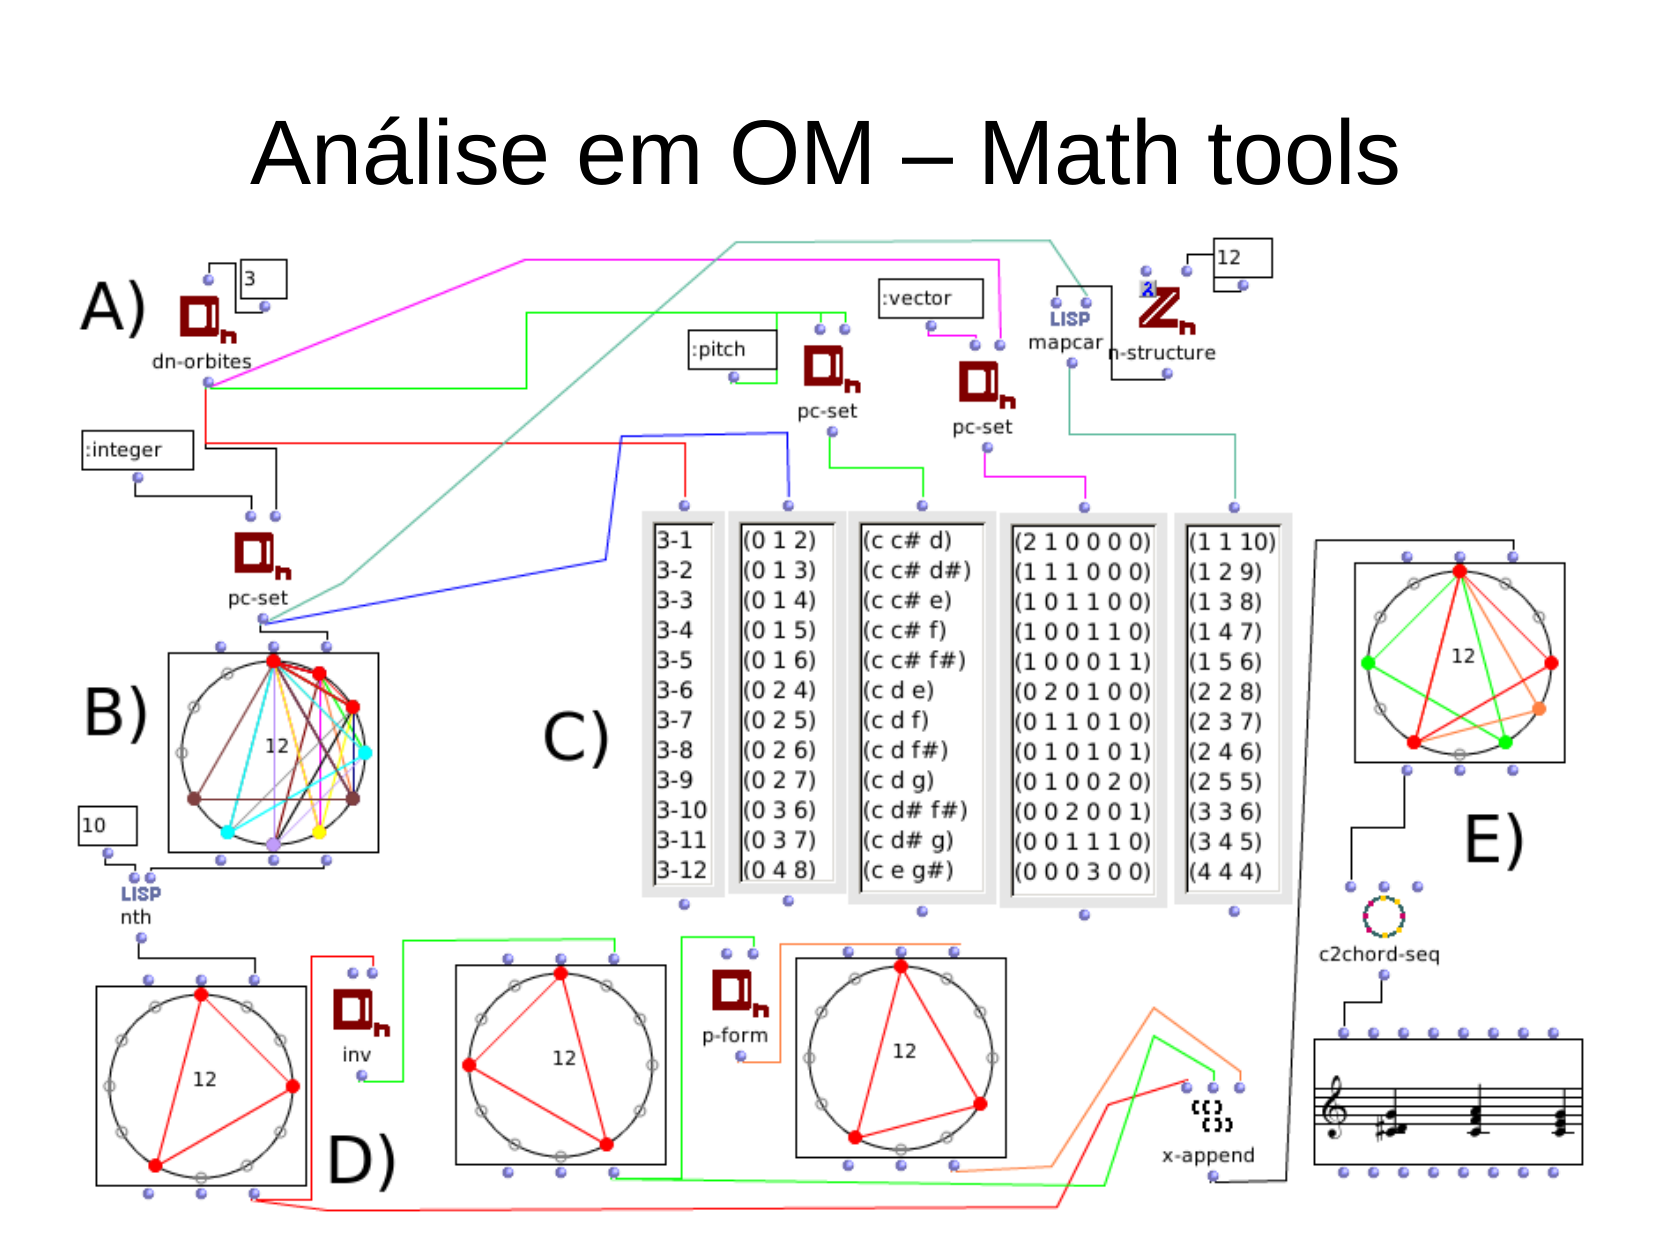

# Análise em OM – Math tools